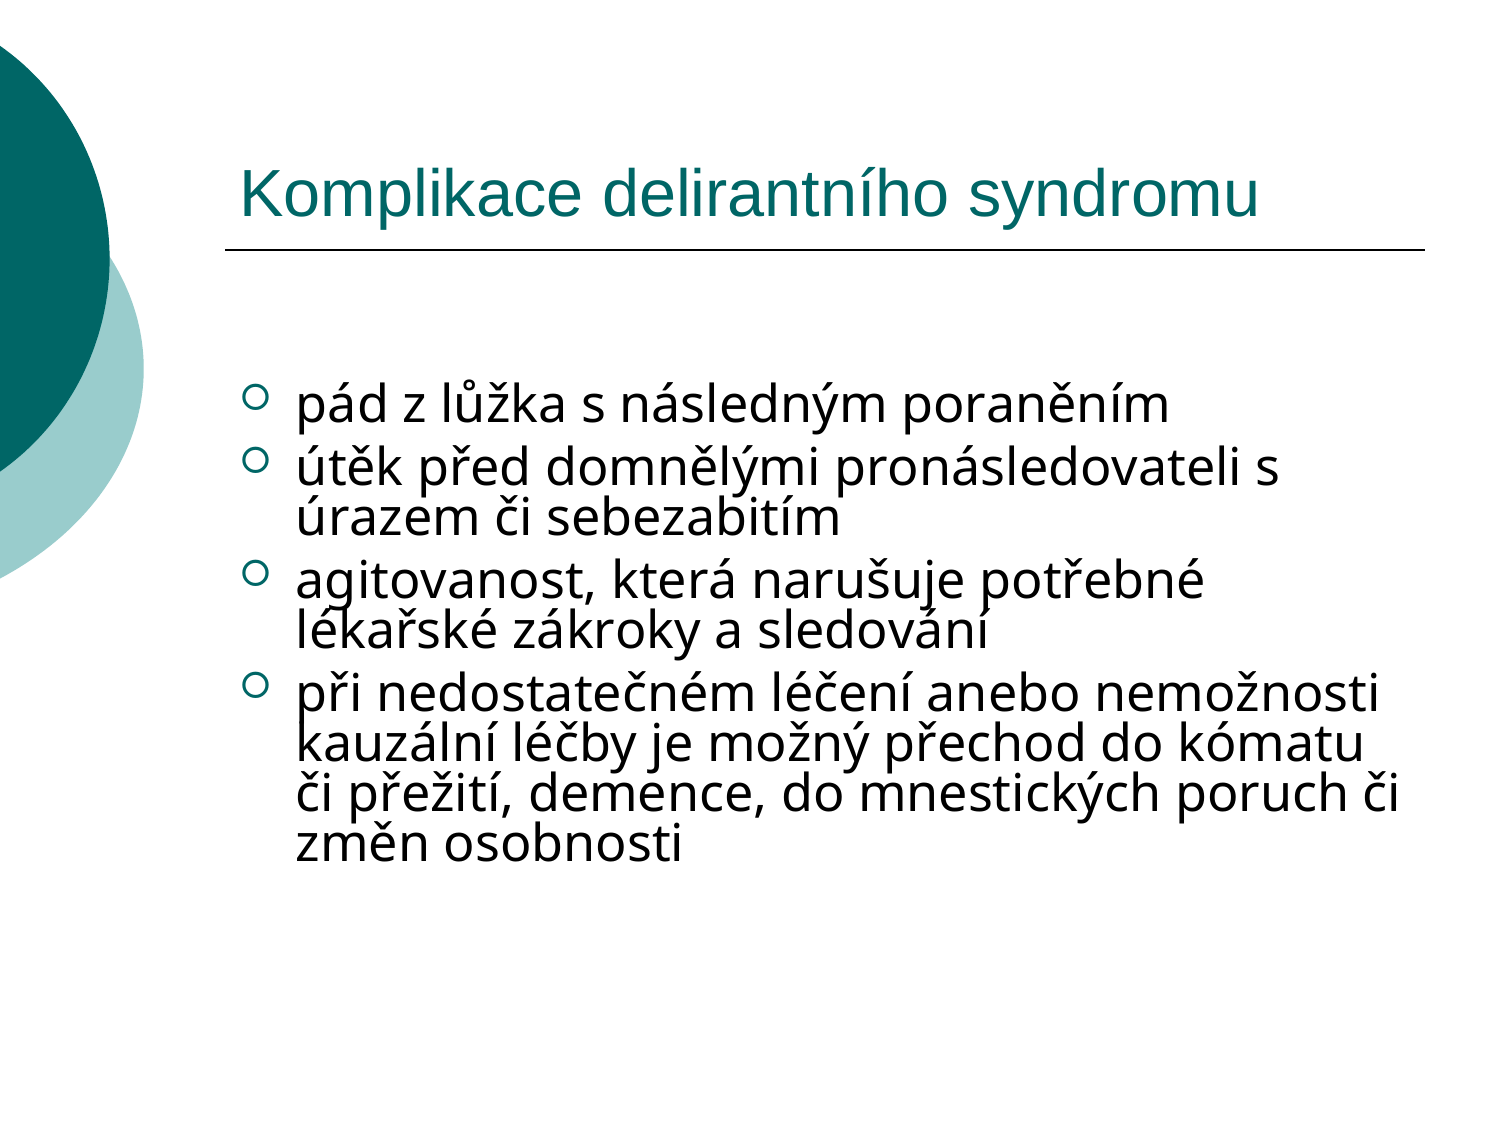

# Komplikace delirantního syndromu
pád z lůžka s následným poraněním
útěk před domnělými pronásledovateli s úrazem či sebezabitím
agitovanost, která narušuje potřebné lékařské zákroky a sledování
při nedostatečném léčení anebo nemožnosti kauzální léčby je možný přechod do kómatu či přežití, demence, do mnestických poruch či změn osobnosti